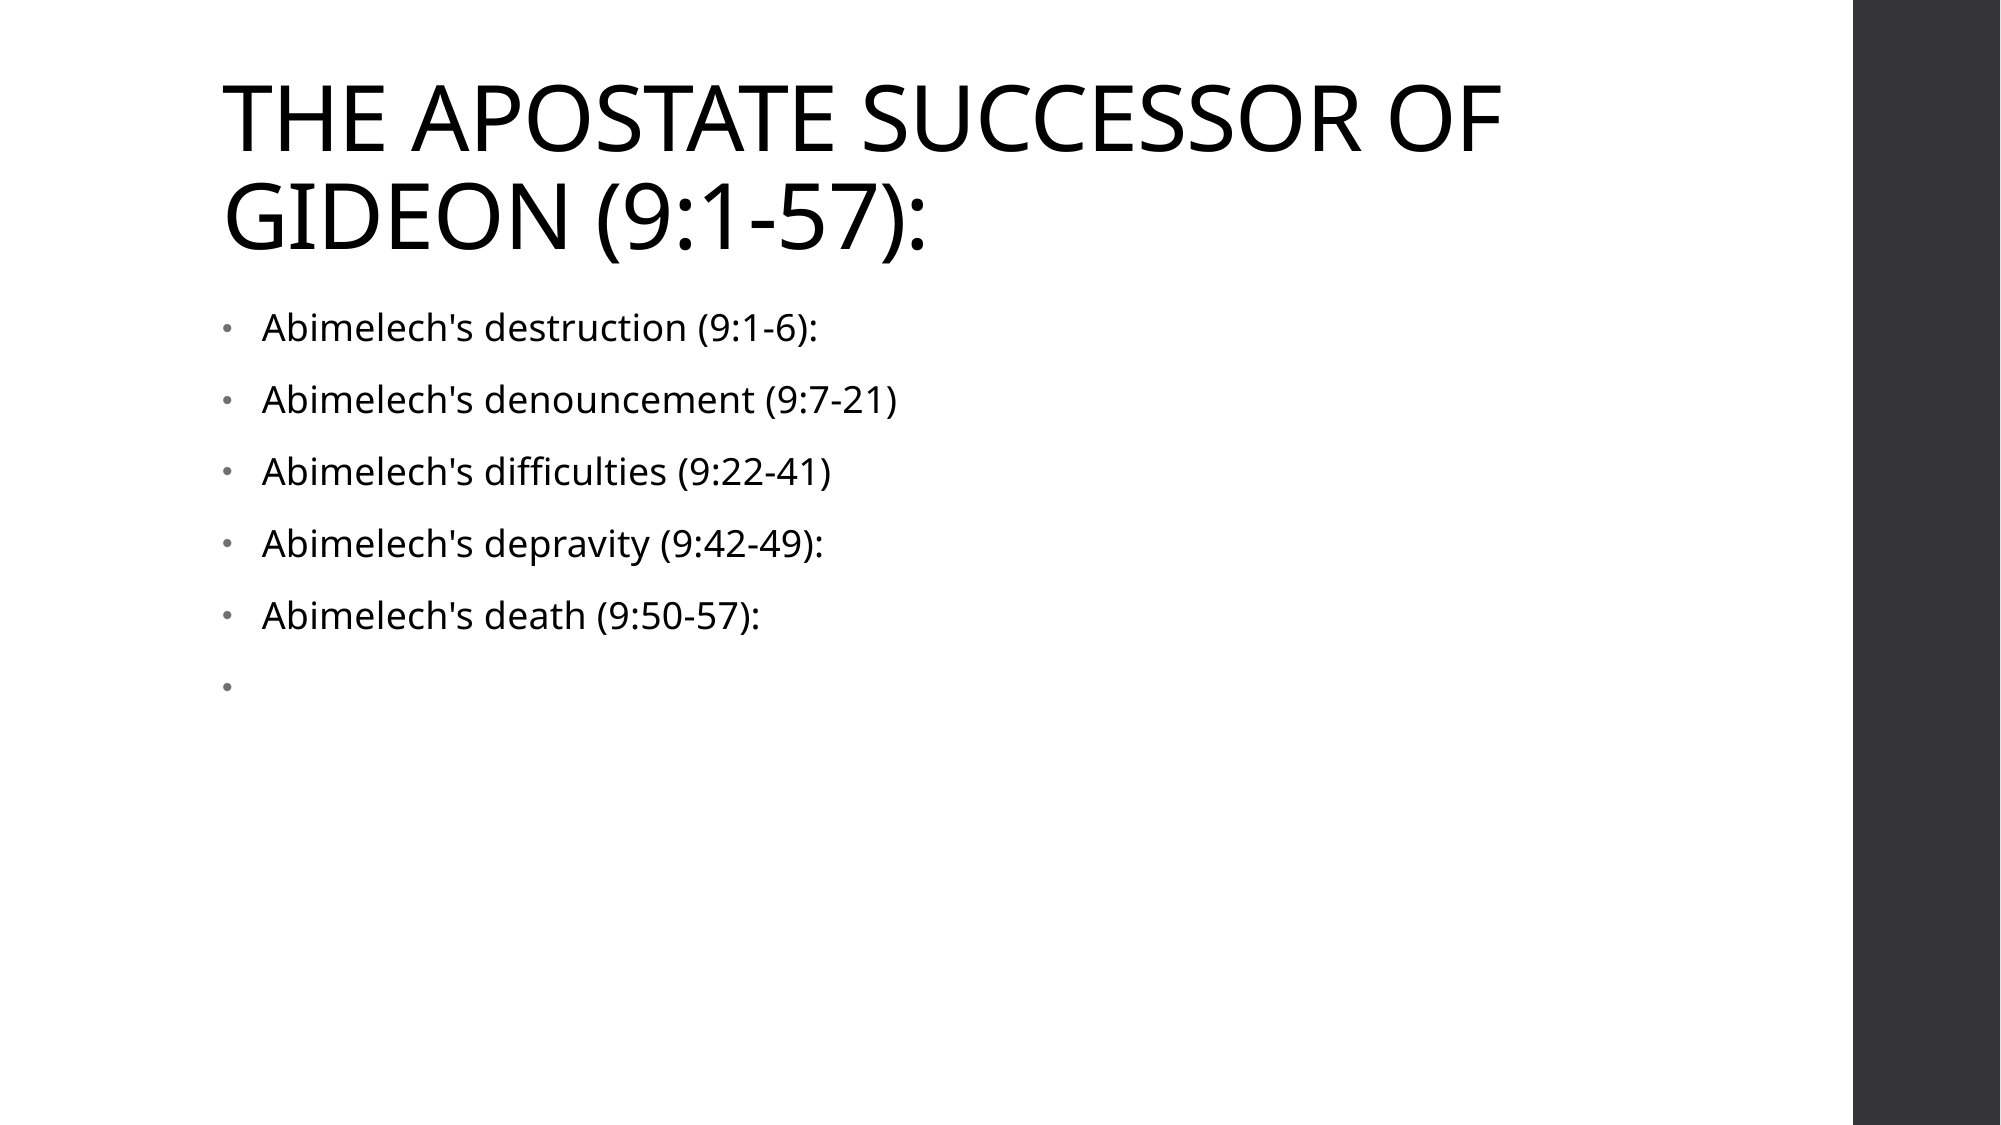

# THE APOSTATE SUCCESSOR OF GIDEON (9:1-57):
 Abimelech's destruction (9:1-6):
 Abimelech's denouncement (9:7-21)
 Abimelech's difficulties (9:22-41)
 Abimelech's depravity (9:42-49):
 Abimelech's death (9:50-57):